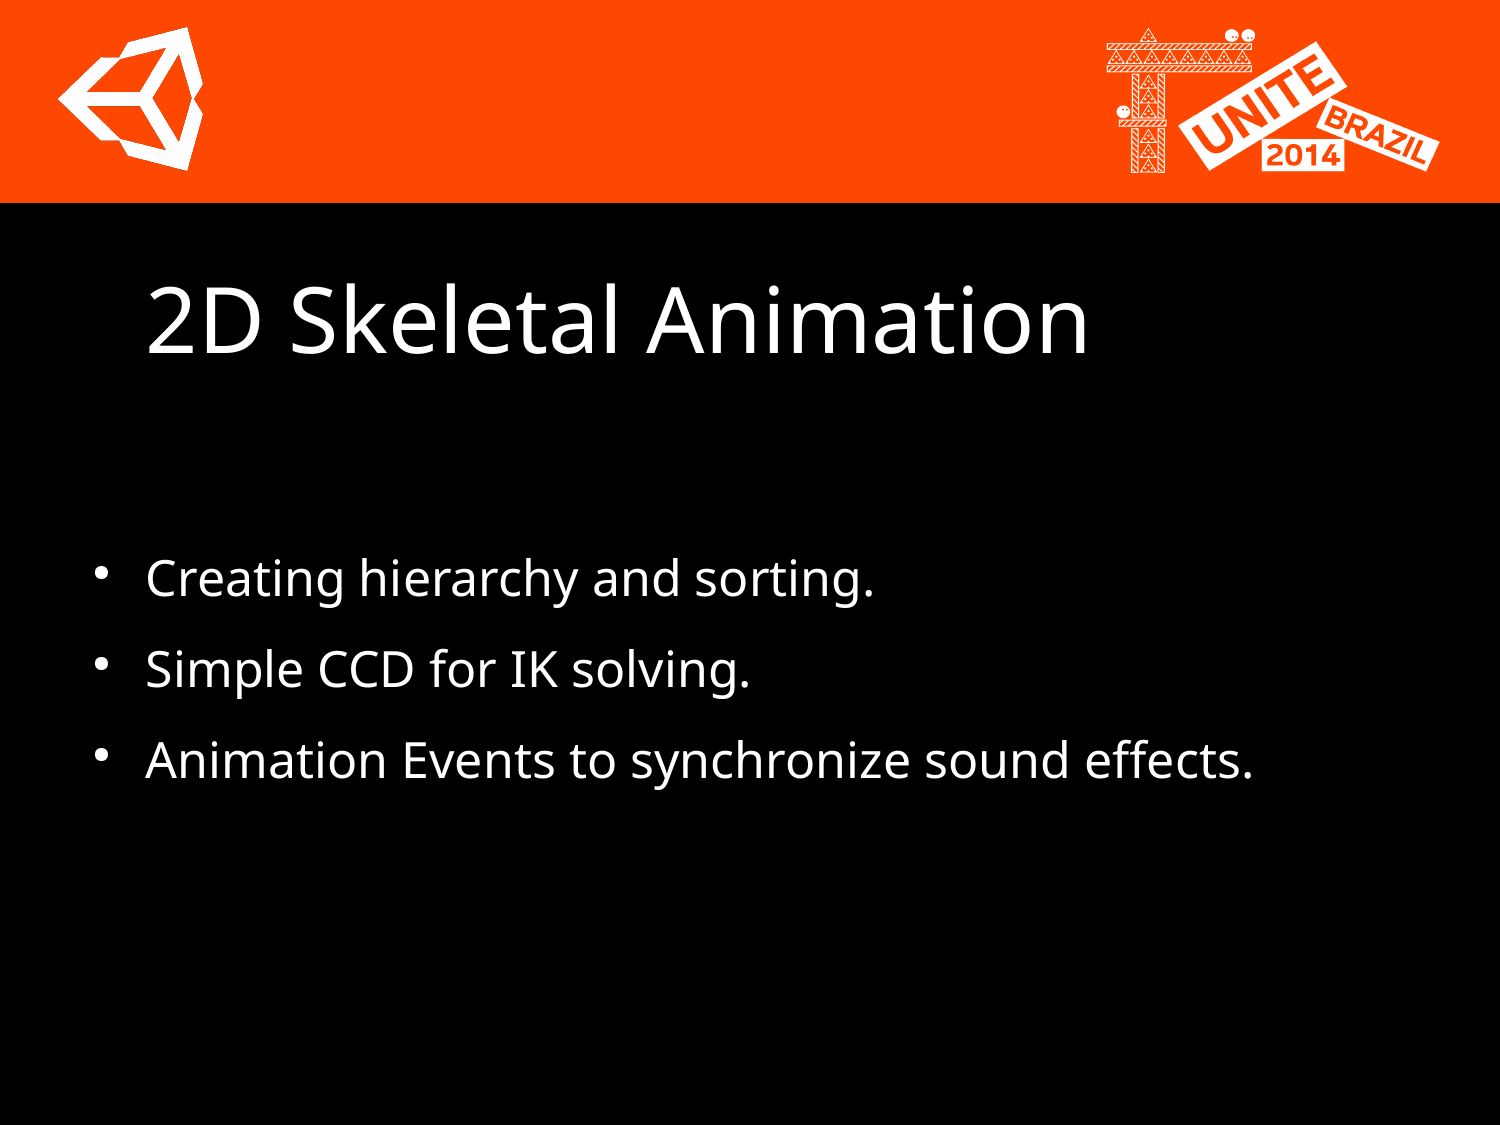

2D Skeletal Animation
Creating hierarchy and sorting.
Simple CCD for IK solving.
Animation Events to synchronize sound effects.
#